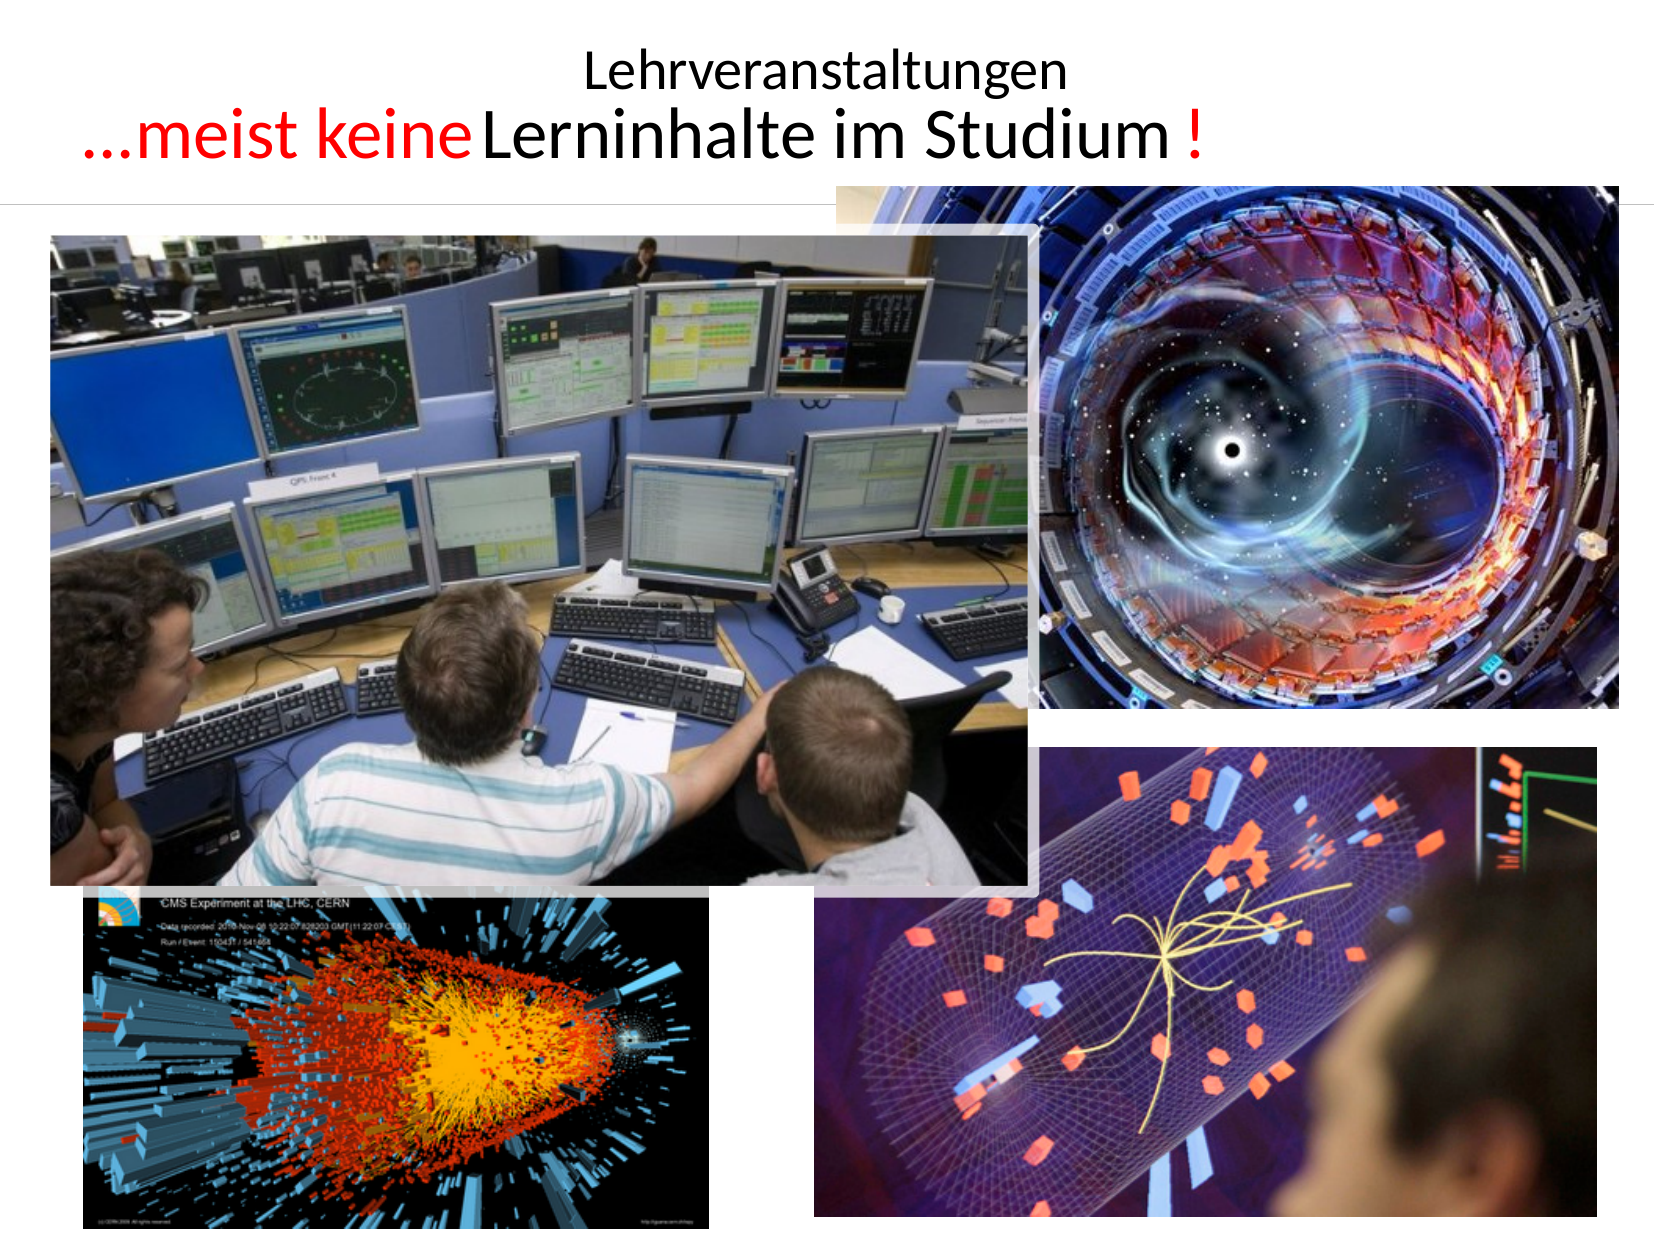

Lehrveranstaltungen
Lerninhalte im Studium
...meist keine !